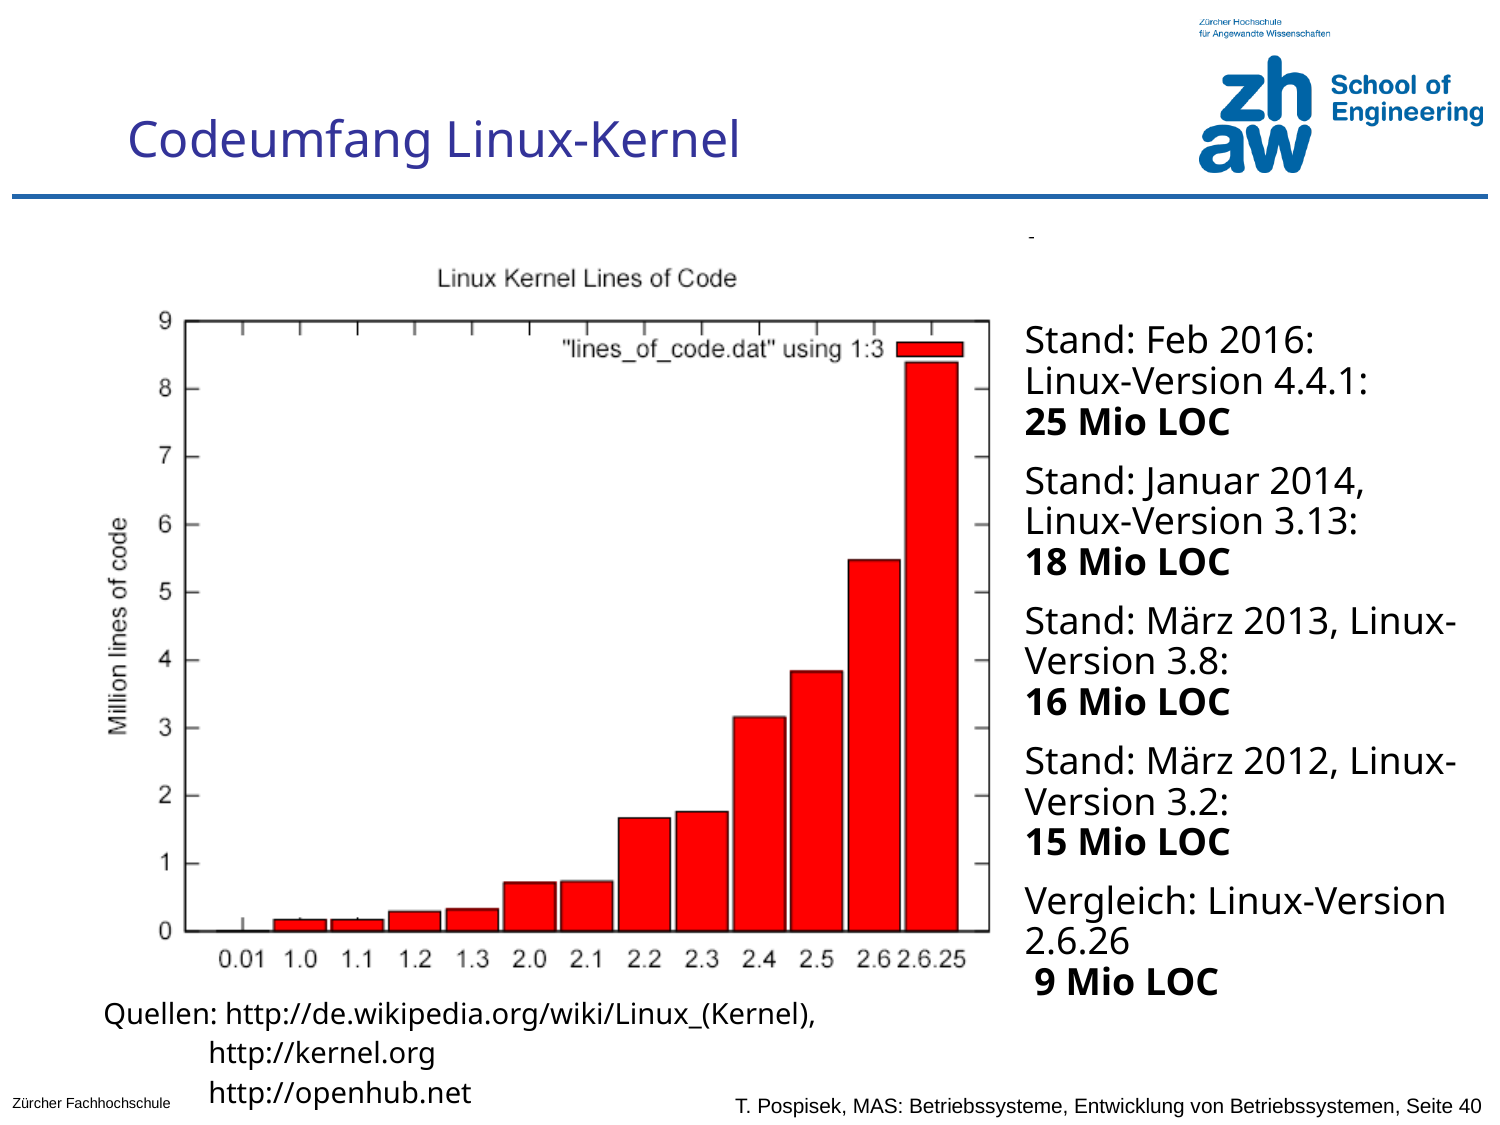

# Codeumfang Linux-Kernel
Stand: Feb 2016:
Linux-Version 4.4.1:
25 Mio LOC
Stand: Januar 2014, Linux-Version 3.13:
18 Mio LOC
Stand: März 2013, Linux-Version 3.8:
16 Mio LOC
Stand: März 2012, Linux-Version 3.2:
15 Mio LOC
Vergleich: Linux-Version 2.6.26
 9 Mio LOC
Quellen: http://de.wikipedia.org/wiki/Linux_(Kernel),
 http://kernel.org
 http://openhub.net